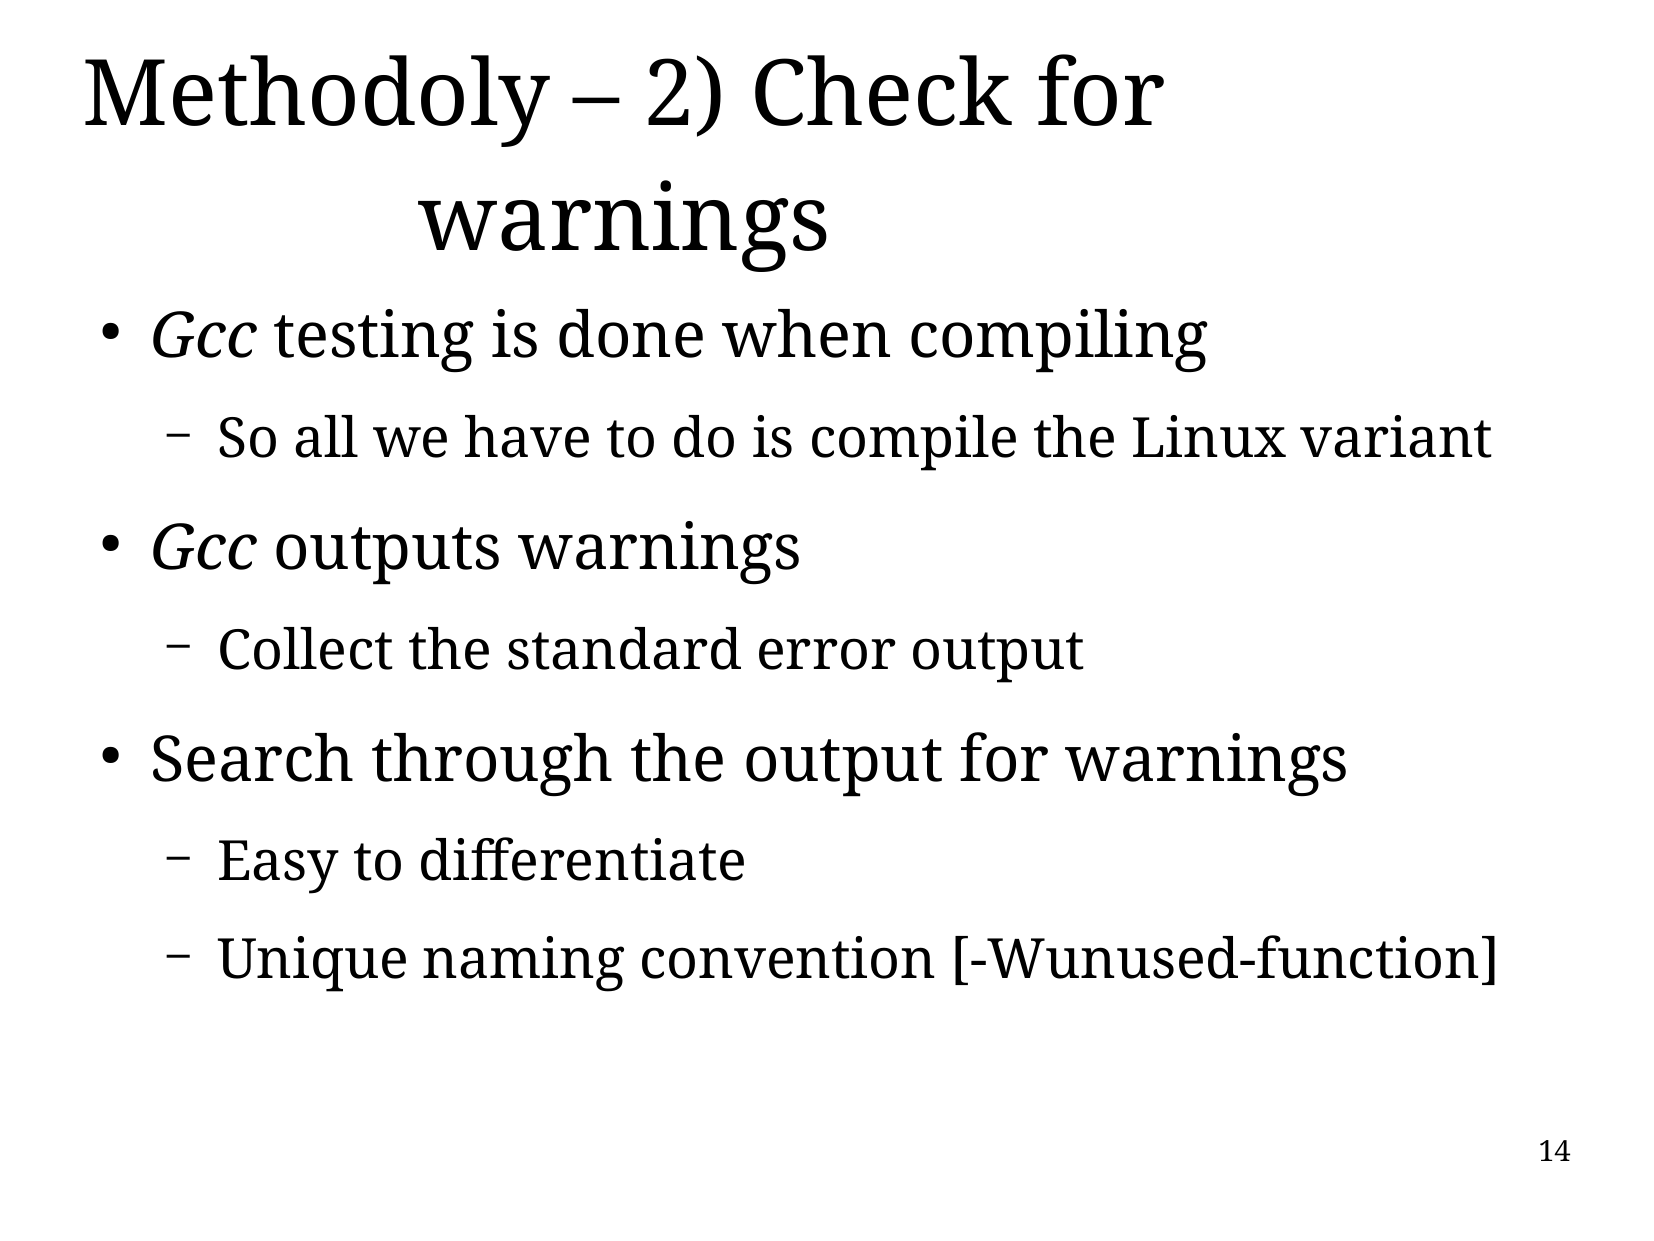

# Methodoly – 2) Check for warnings
Gcc testing is done when compiling
So all we have to do is compile the Linux variant
Gcc outputs warnings
Collect the standard error output
Search through the output for warnings
Easy to differentiate
Unique naming convention [-Wunused-function]
14